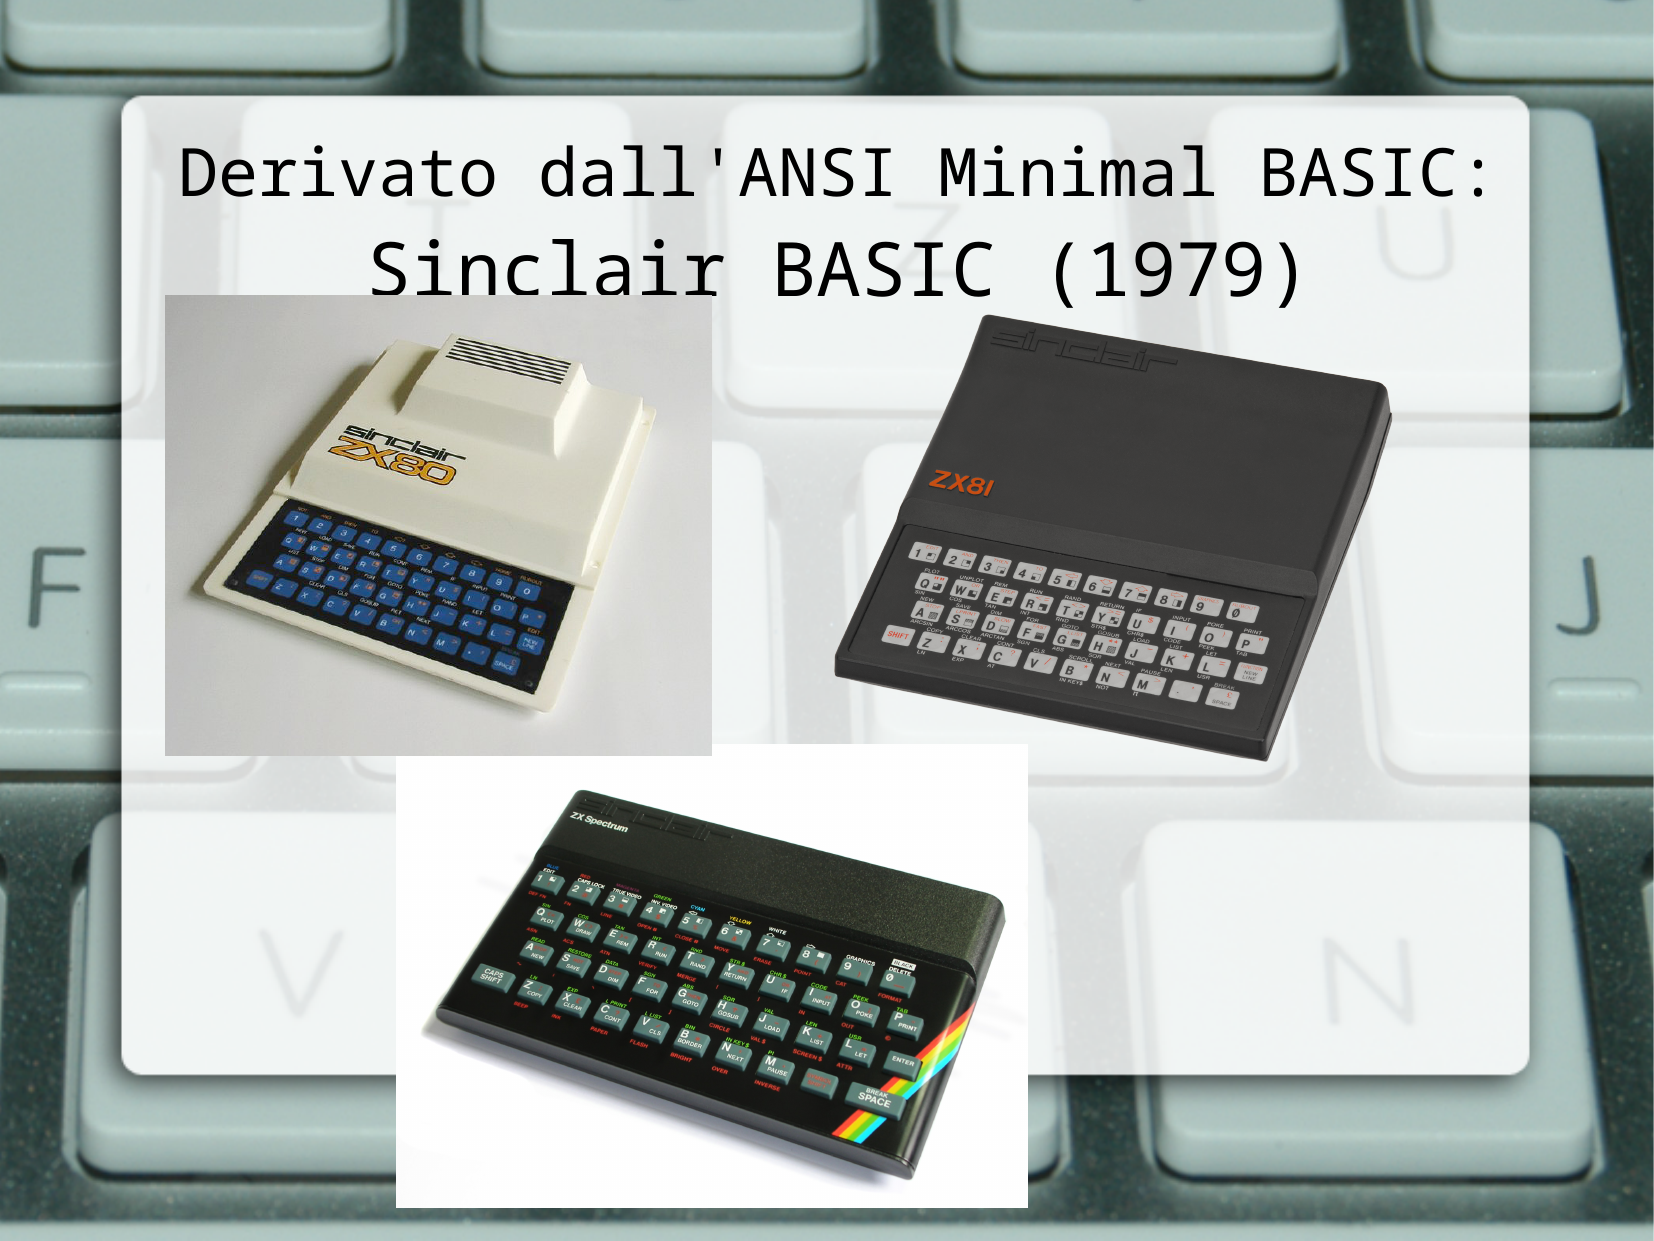

# Derivato dall'ANSI Minimal BASIC: Sinclair BASIC (1979)